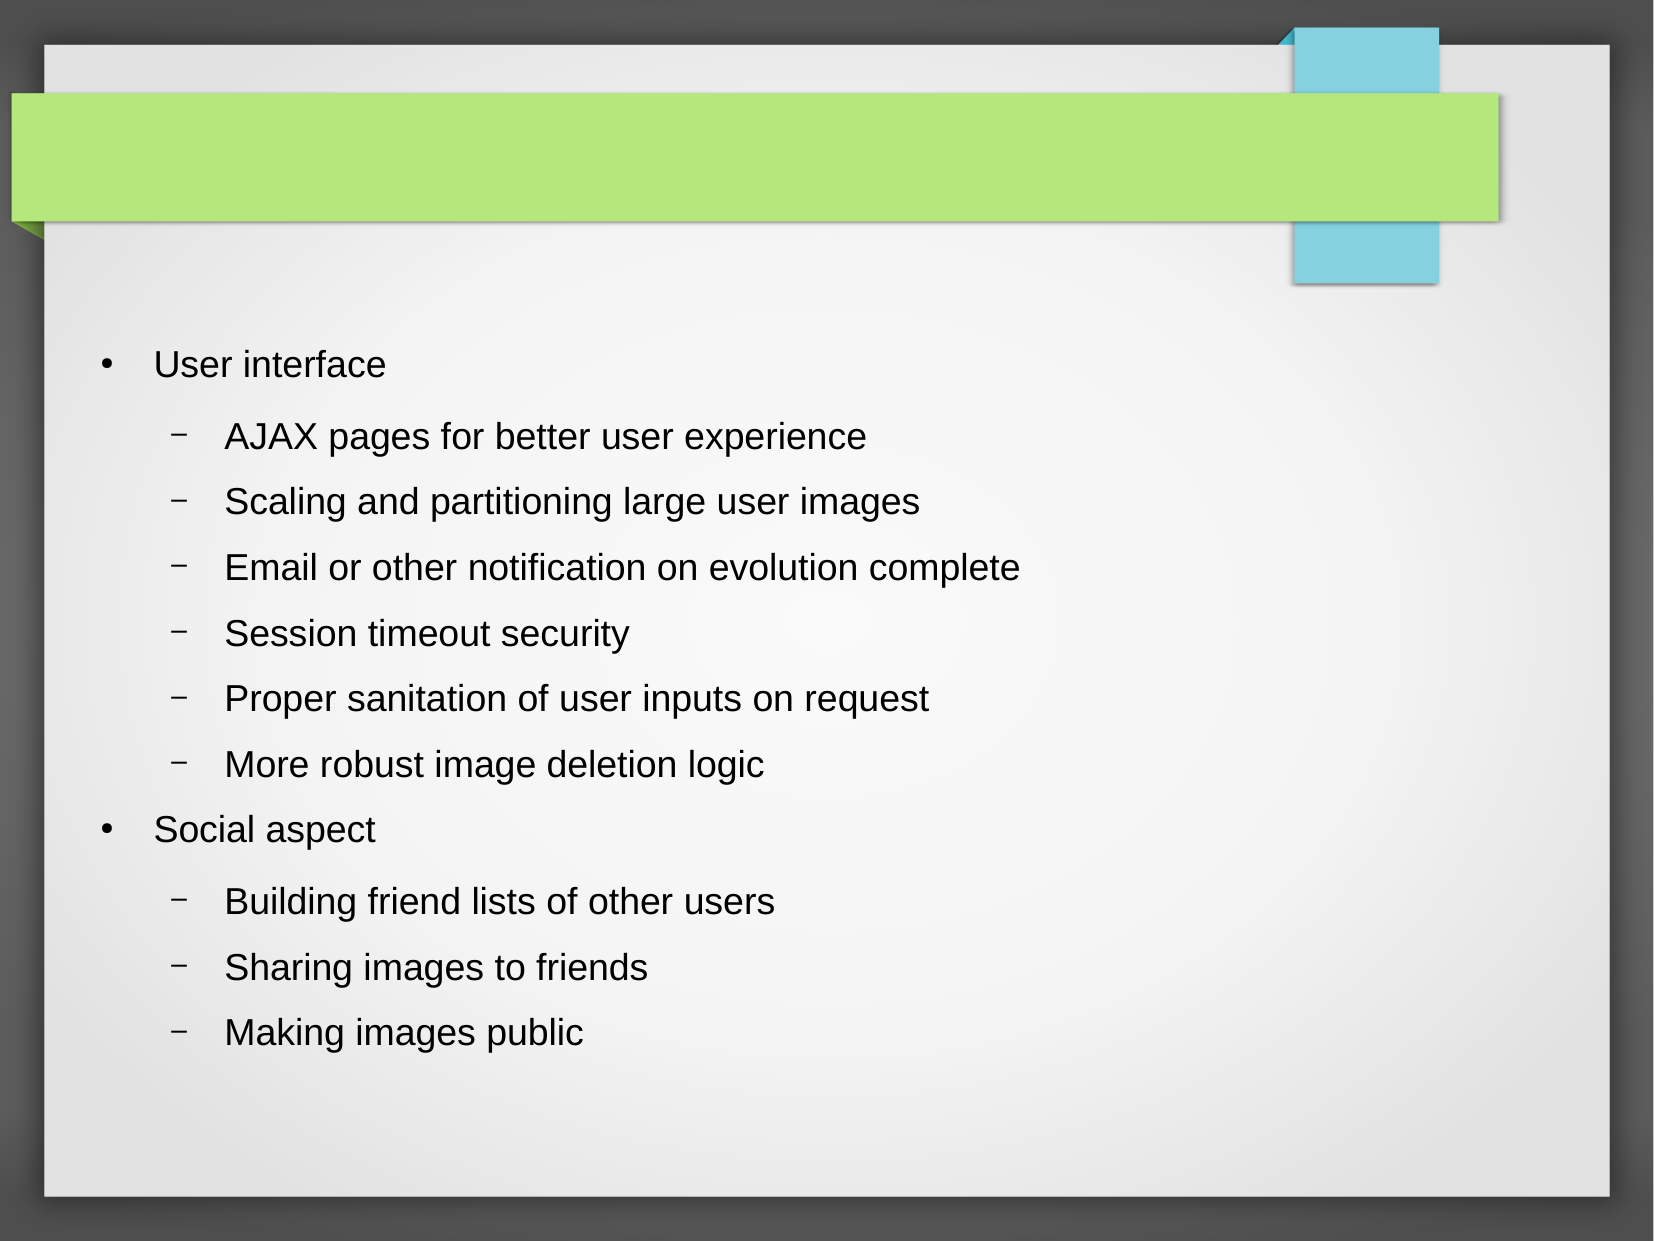

#
User interface
AJAX pages for better user experience
Scaling and partitioning large user images
Email or other notification on evolution complete
Session timeout security
Proper sanitation of user inputs on request
More robust image deletion logic
Social aspect
Building friend lists of other users
Sharing images to friends
Making images public